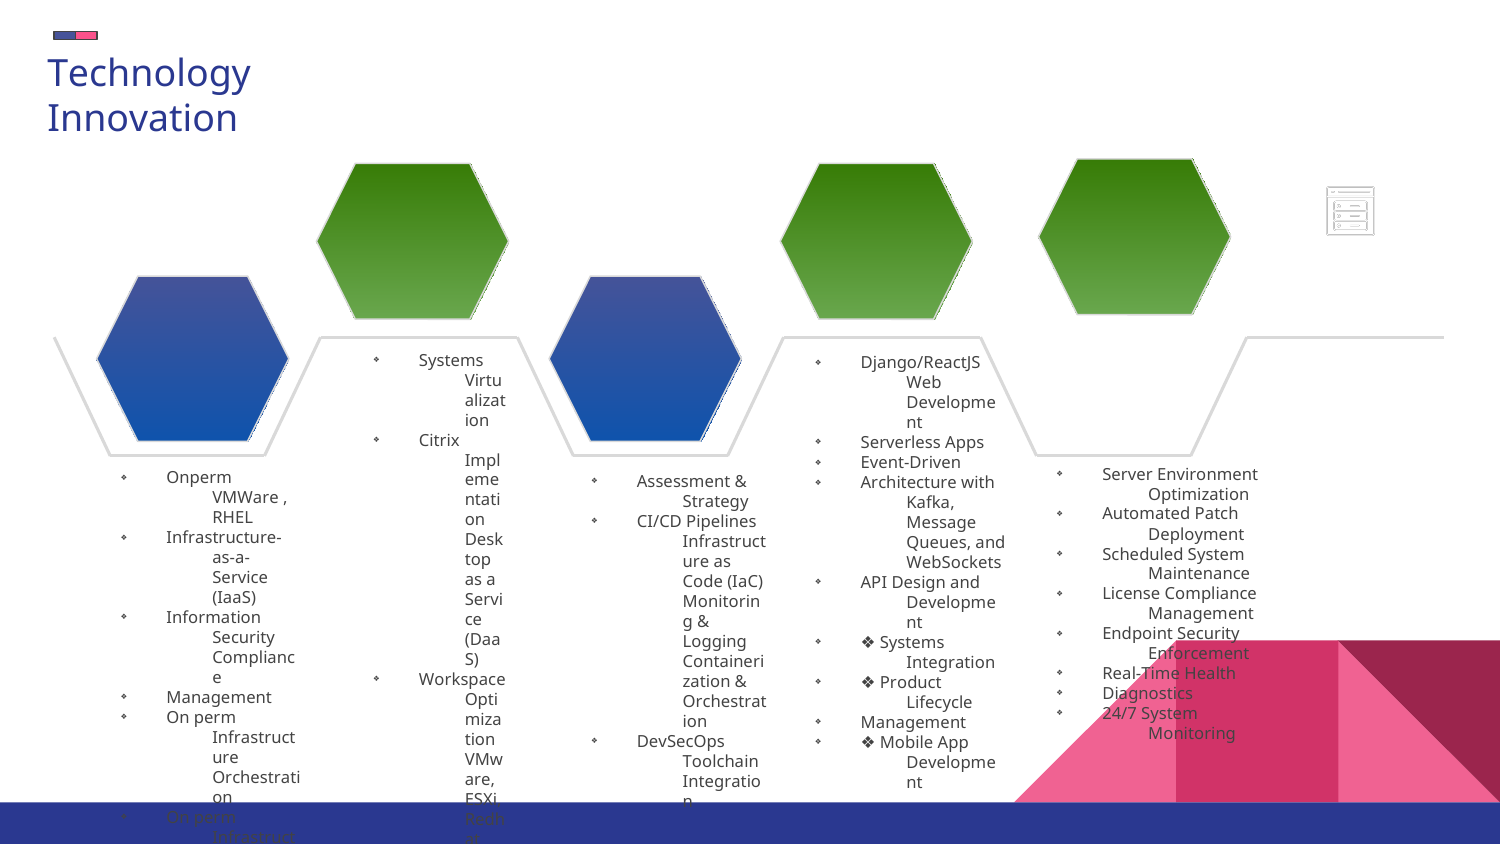

Technology Innovation
Django/ReactJS Web Development
Serverless Apps
Event-Driven
Architecture with Kafka, Message Queues, and WebSockets
API Design and Development
❖ Systems Integration
❖ Product Lifecycle
Management
❖ Mobile App Development
Systems Virtualization
Citrix Implementation Desktop as a Service (DaaS)
Workspace Optimization VMware, ESXi, Redhat
Server Environment Optimization
Automated Patch Deployment
Scheduled System Maintenance
License Compliance Management
Endpoint Security Enforcement
Real-Time Health
Diagnostics
24/7 System Monitoring
Assessment & Strategy
CI/CD Pipelines Infrastructure as Code (IaC) Monitoring & Logging Containerization & Orchestration
DevSecOps Toolchain Integration
Onperm VMWare , RHEL
Infrastructure-as-a-Service (IaaS)
Information Security Compliance
Management
On perm Infrastructure Orchestration
On perm Infrastructure Automation